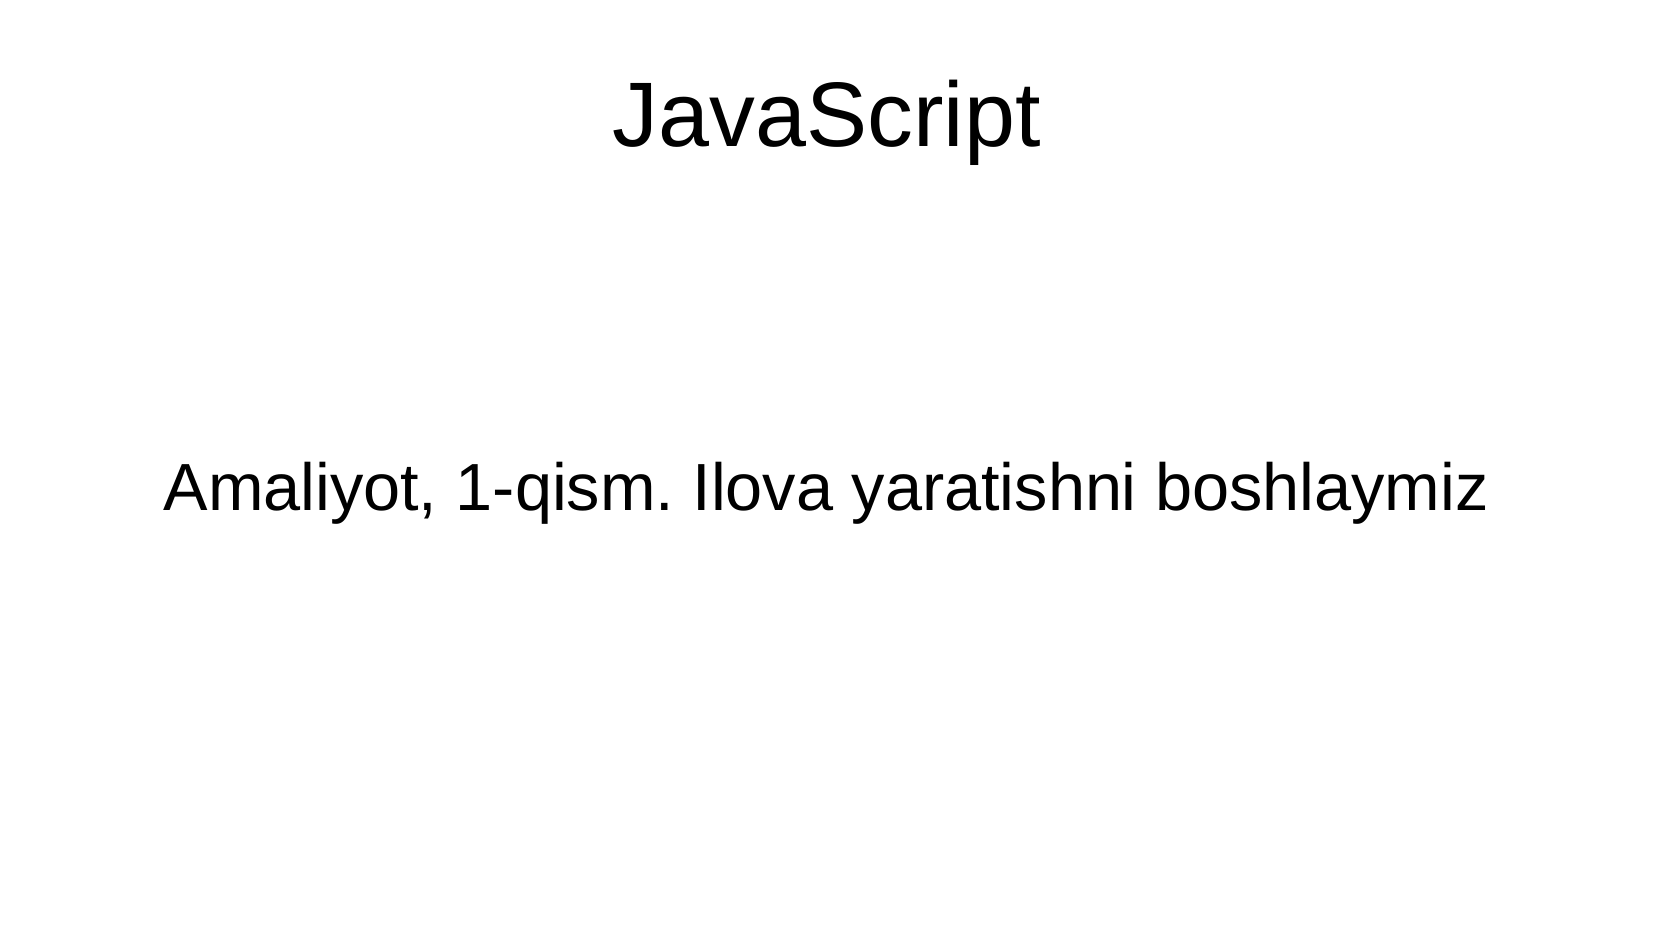

# JavaScript
Amaliyot, 1-qism. Ilova yaratishni boshlaymiz